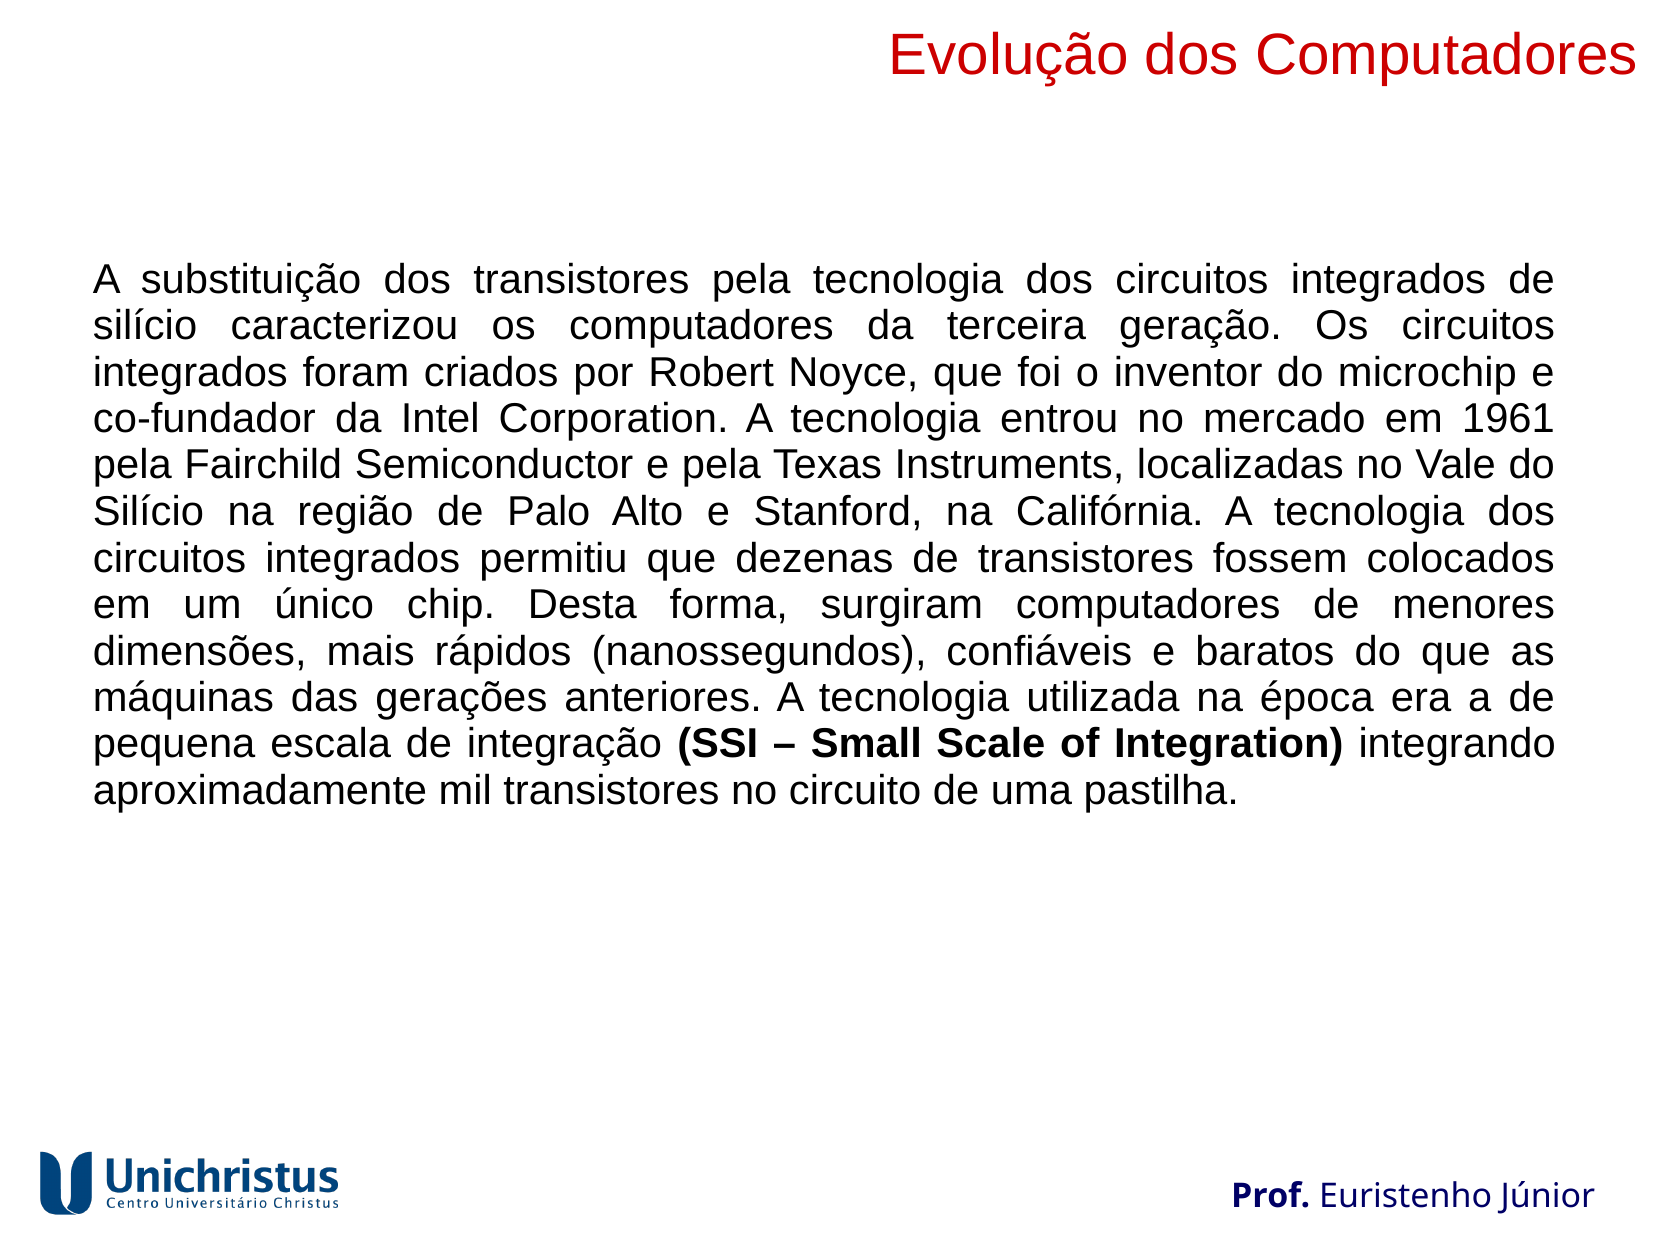

Evolução dos Computadores
A substituição dos transistores pela tecnologia dos circuitos integrados de silício caracterizou os computadores da terceira geração. Os circuitos integrados foram criados por Robert Noyce, que foi o inventor do microchip e co-fundador da Intel Corporation. A tecnologia entrou no mercado em 1961 pela Fairchild Semiconductor e pela Texas Instruments, localizadas no Vale do Silício na região de Palo Alto e Stanford, na Califórnia. A tecnologia dos circuitos integrados permitiu que dezenas de transistores fossem colocados em um único chip. Desta forma, surgiram computadores de menores dimensões, mais rápidos (nanossegundos), confiáveis e baratos do que as máquinas das gerações anteriores. A tecnologia utilizada na época era a de pequena escala de integração (SSI – Small Scale of Integration) integrando aproximadamente mil transistores no circuito de uma pastilha.
Prof. Euristenho Júnior